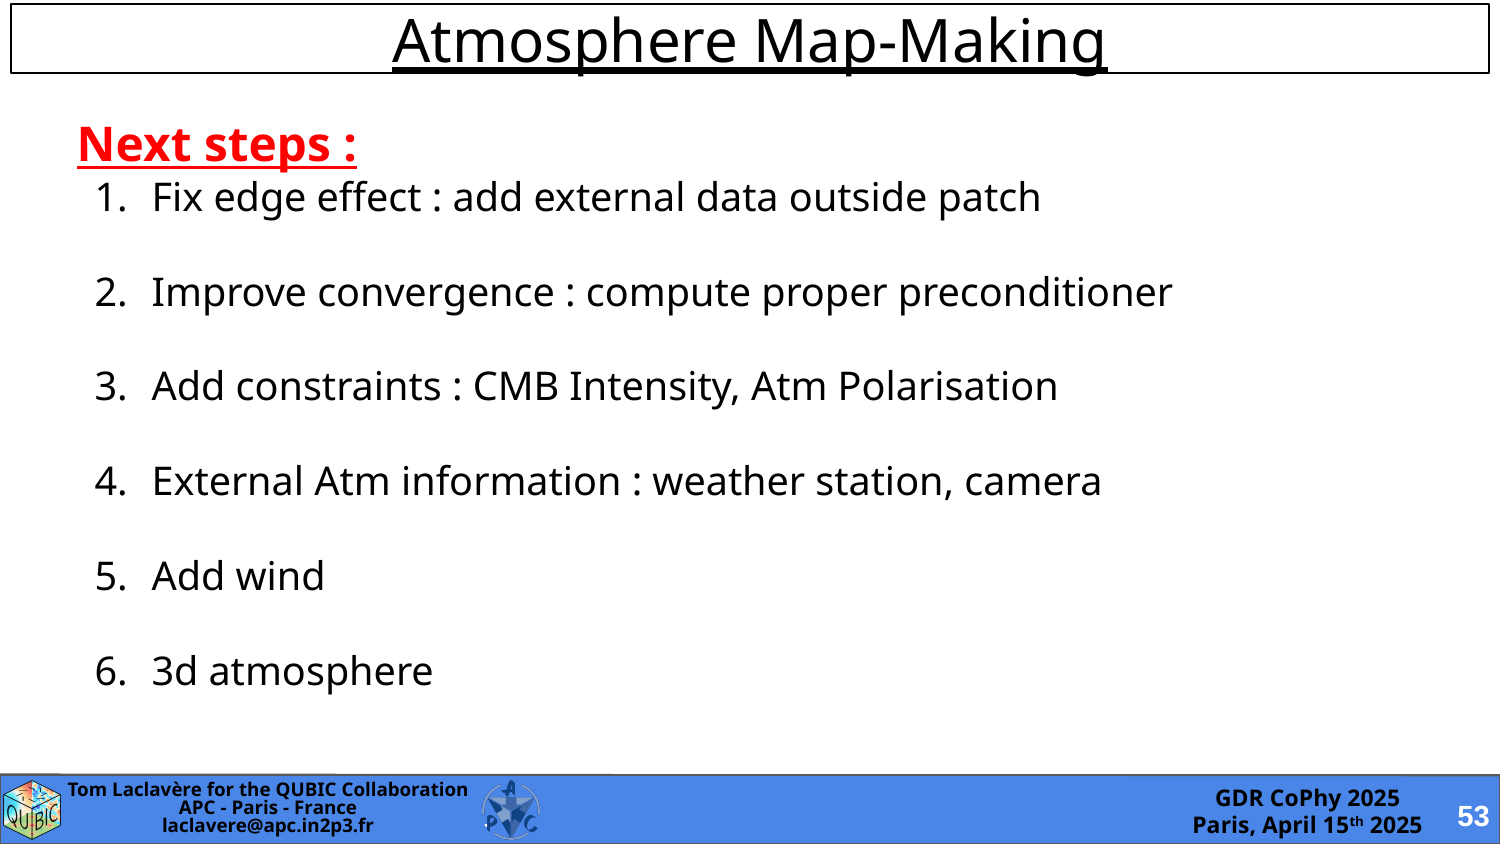

# Atmosphere Map-Making
Next steps :
Fix edge effect : add external data outside patch
Improve convergence : compute proper preconditioner
Add constraints : CMB Intensity, Atm Polarisation
External Atm information : weather station, camera
Add wind
3d atmosphere